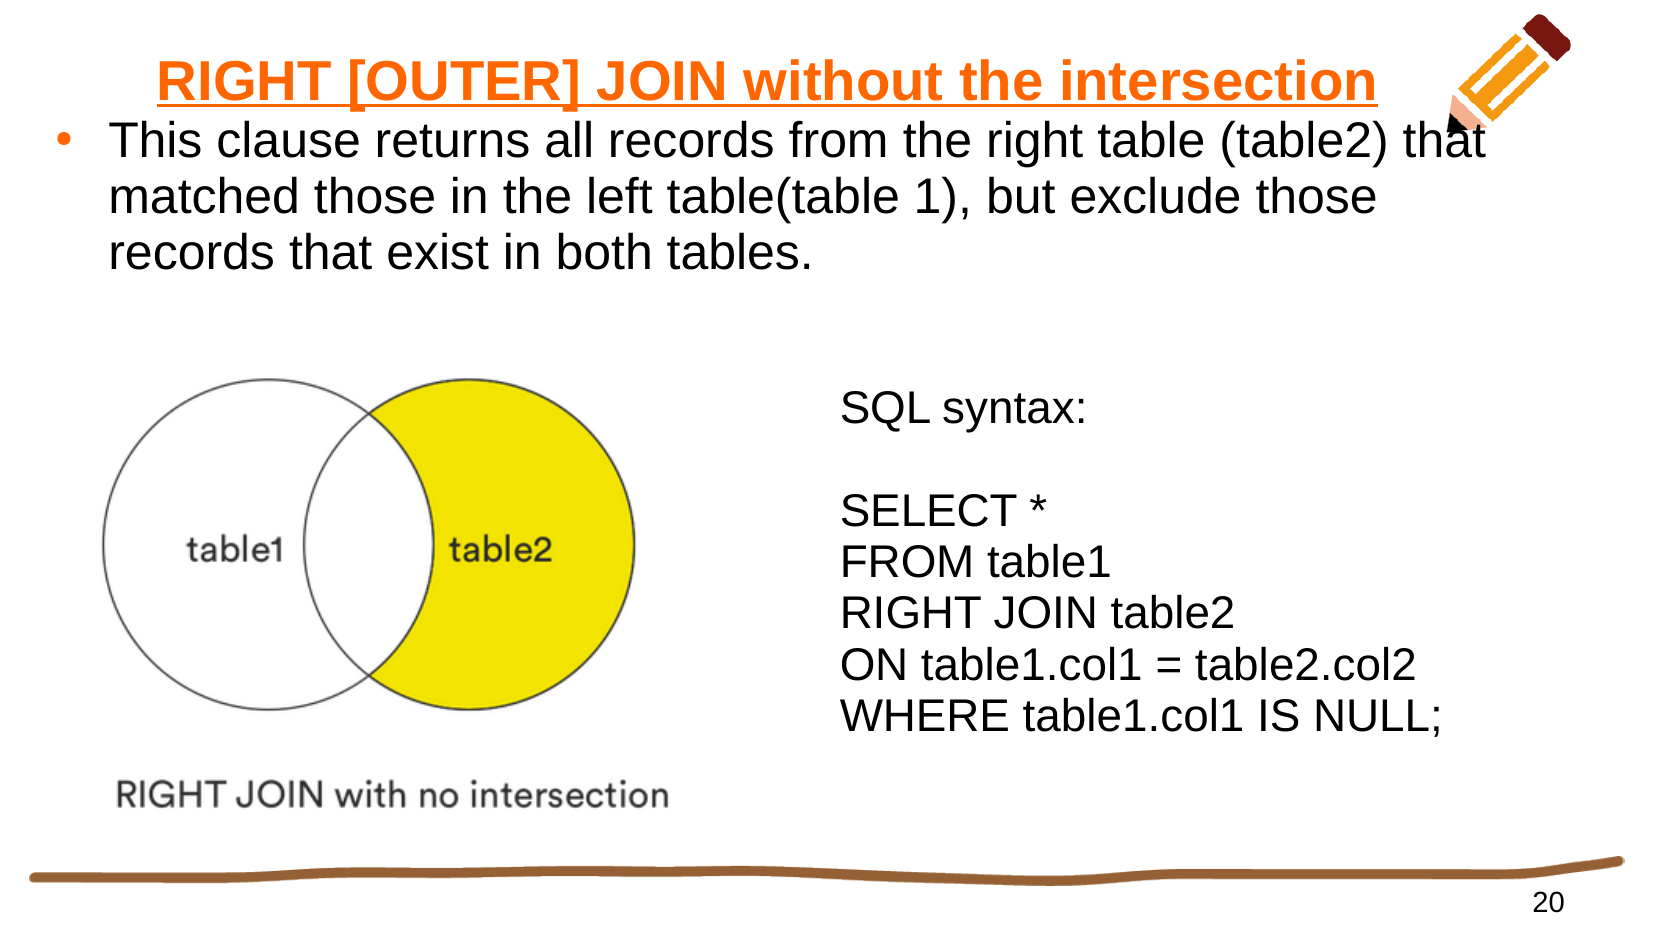

# RIGHT [OUTER] JOIN without the intersection
This clause returns all records from the right table (table2) that matched those in the left table(table 1), but exclude those records that exist in both tables.
SQL syntax:
SELECT *
FROM table1
RIGHT JOIN table2
ON table1.col1 = table2.col2
WHERE table1.col1 IS NULL;
20